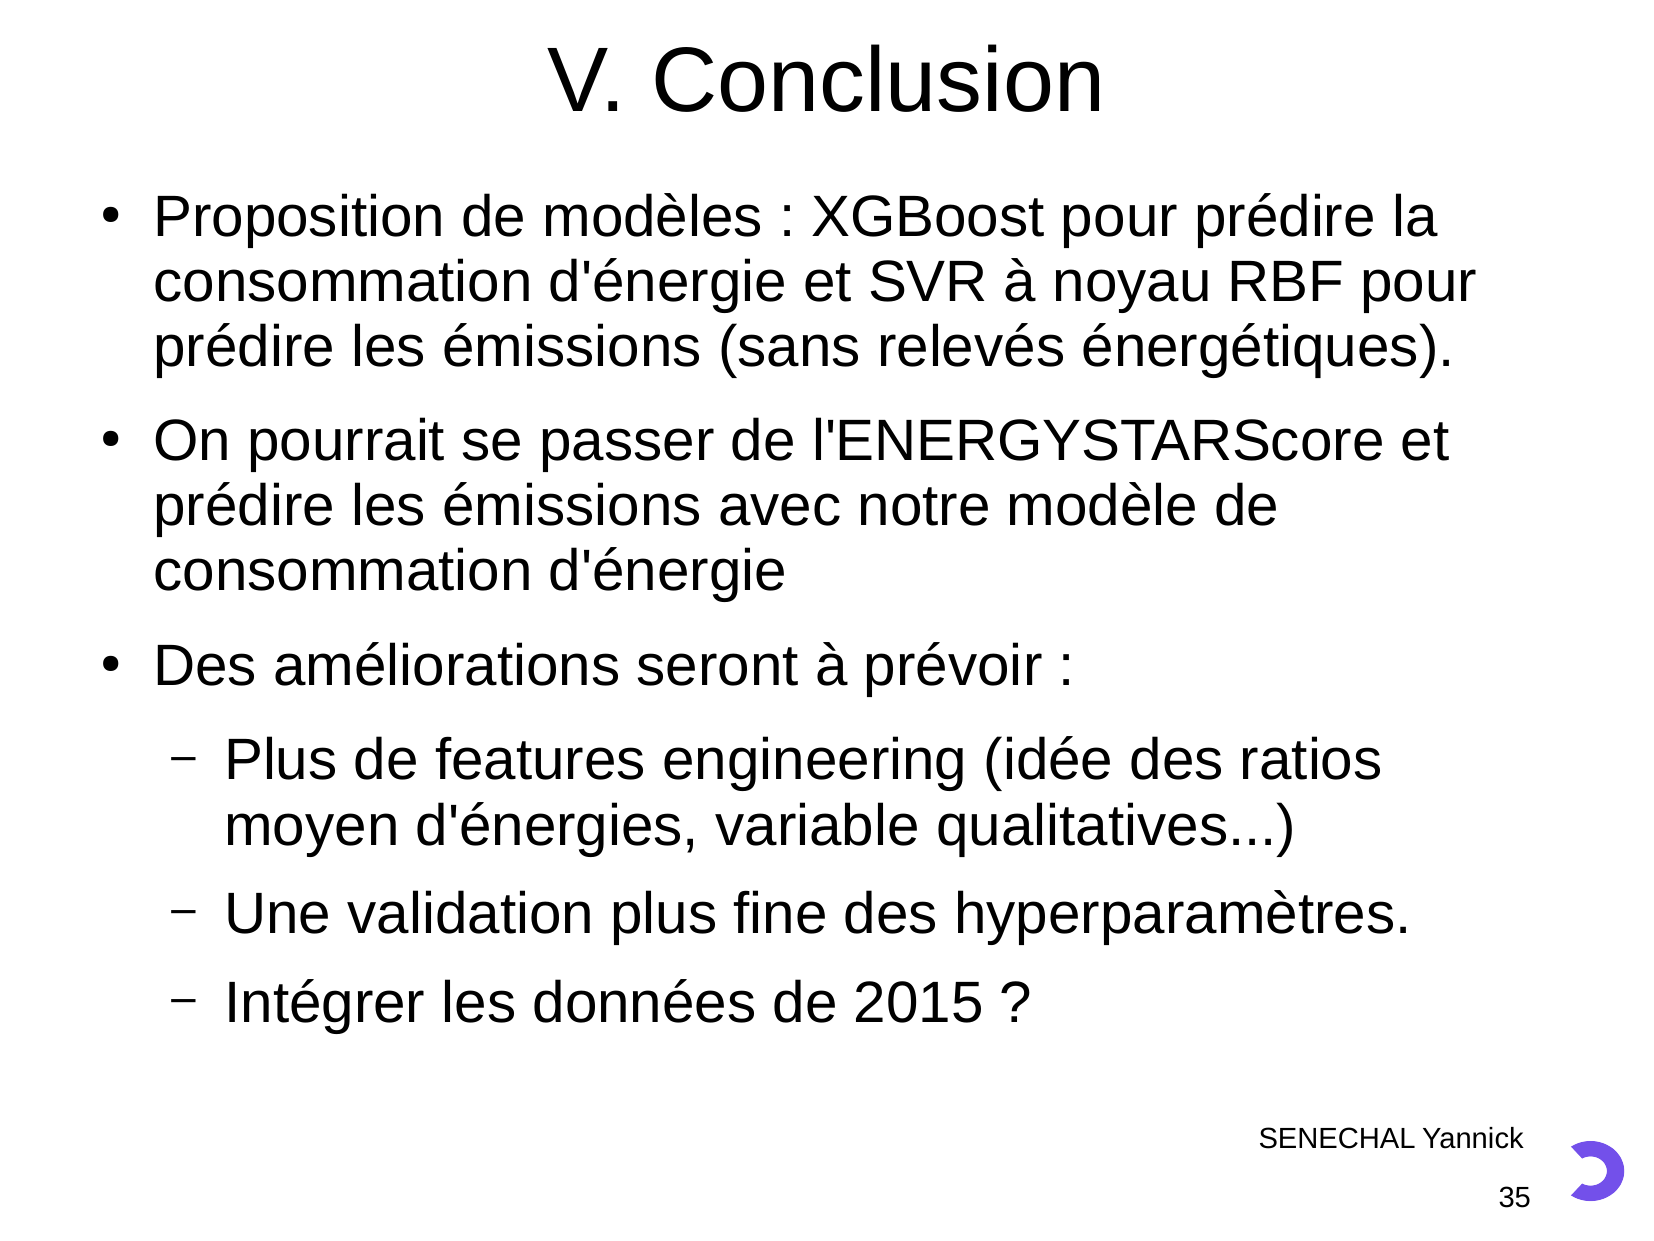

# V. Conclusion
Proposition de modèles : XGBoost pour prédire la consommation d'énergie et SVR à noyau RBF pour prédire les émissions (sans relevés énergétiques).
On pourrait se passer de l'ENERGYSTARScore et prédire les émissions avec notre modèle de consommation d'énergie
Des améliorations seront à prévoir :
Plus de features engineering (idée des ratios moyen d'énergies, variable qualitatives...)
Une validation plus fine des hyperparamètres.
Intégrer les données de 2015 ?
SENECHAL Yannick
35